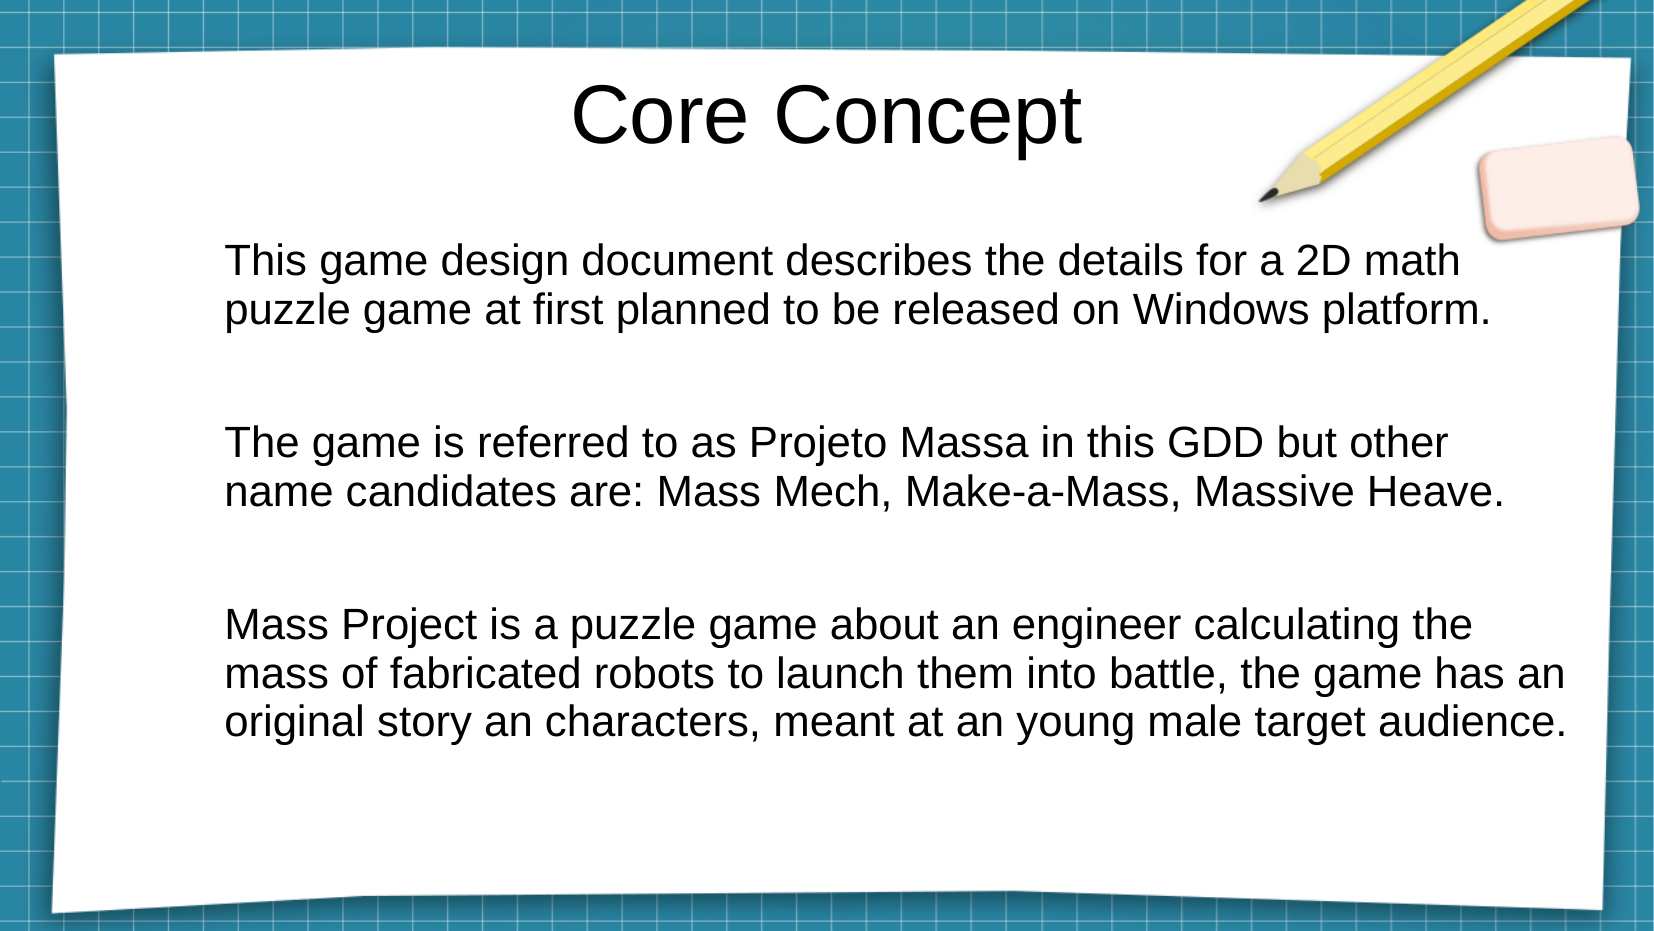

# Core Concept
This game design document describes the details for a 2D math puzzle game at first planned to be released on Windows platform.
The game is referred to as Projeto Massa in this GDD but other name candidates are: Mass Mech, Make-a-Mass, Massive Heave.
Mass Project is a puzzle game about an engineer calculating the mass of fabricated robots to launch them into battle, the game has an original story an characters, meant at an young male target audience.